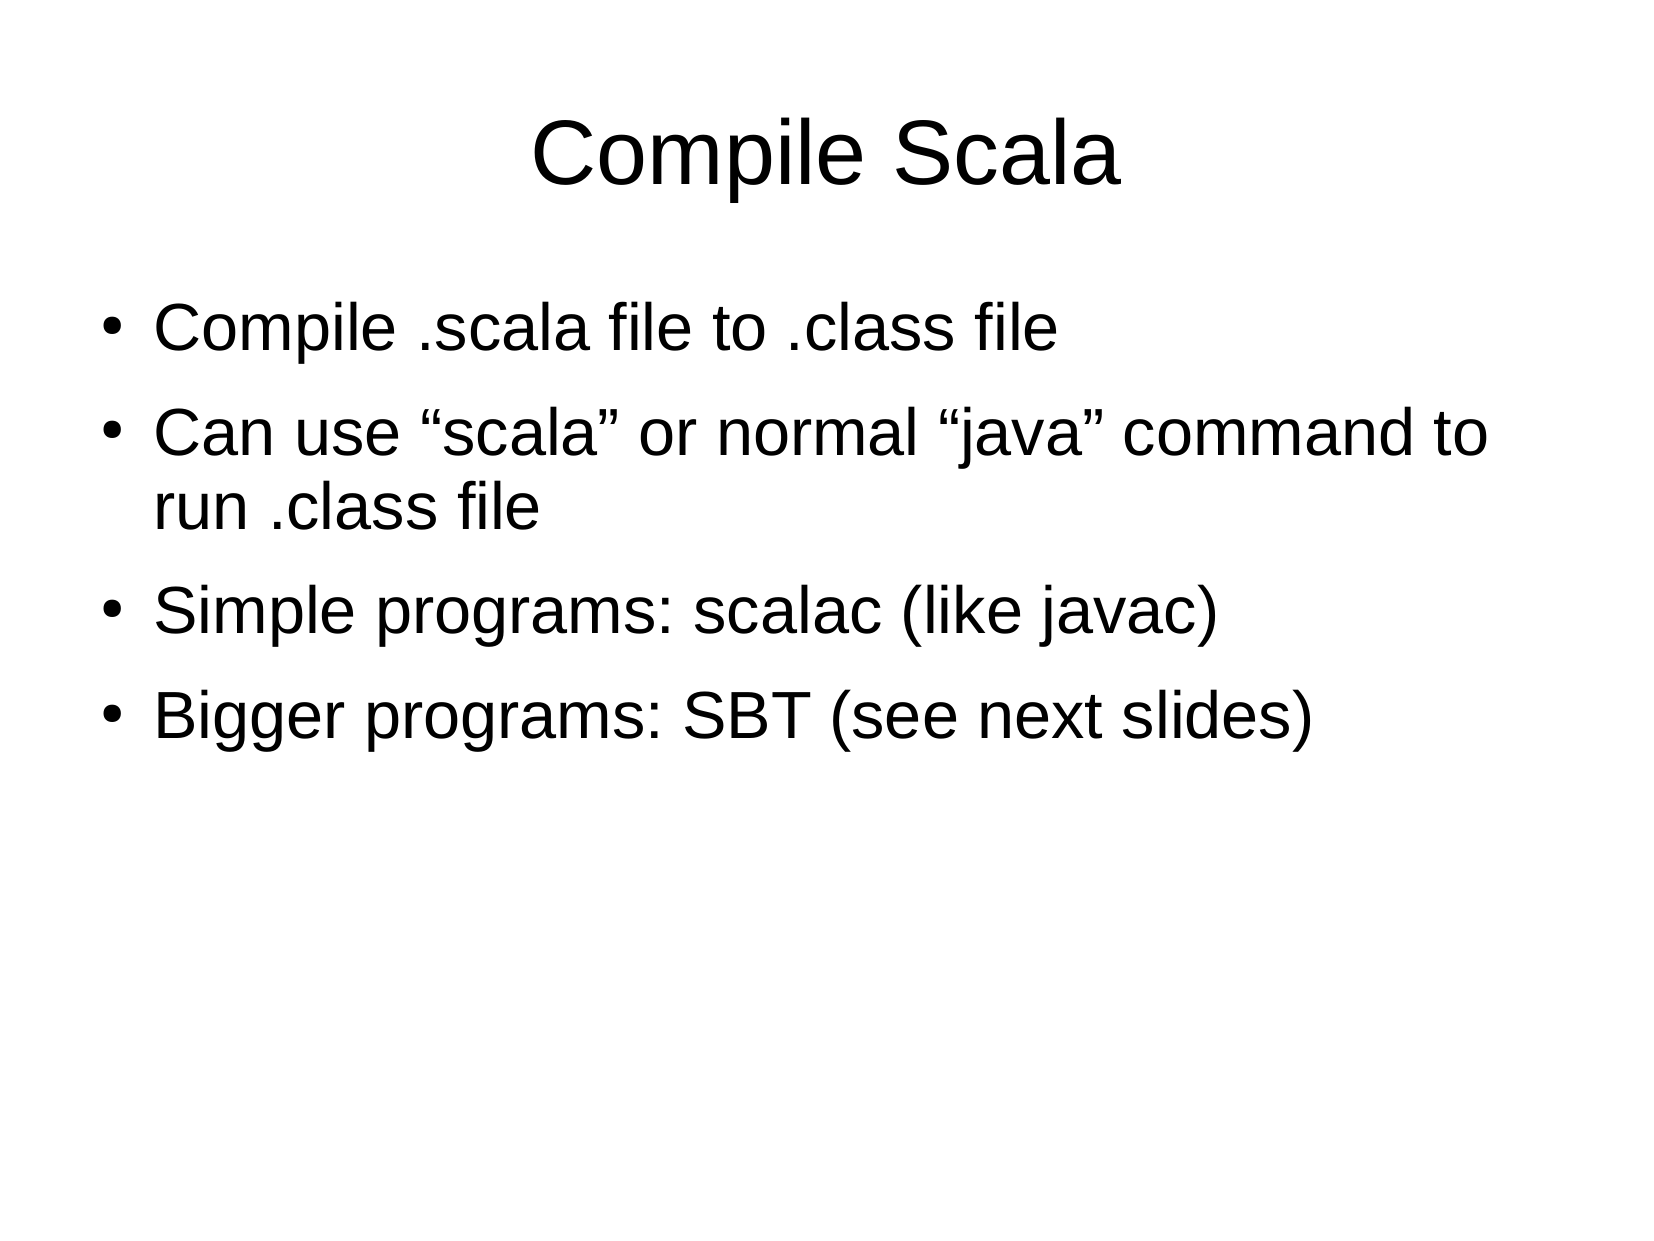

# Compile Scala
Compile .scala file to .class file
Can use “scala” or normal “java” command to run .class file
Simple programs: scalac (like javac)
Bigger programs: SBT (see next slides)